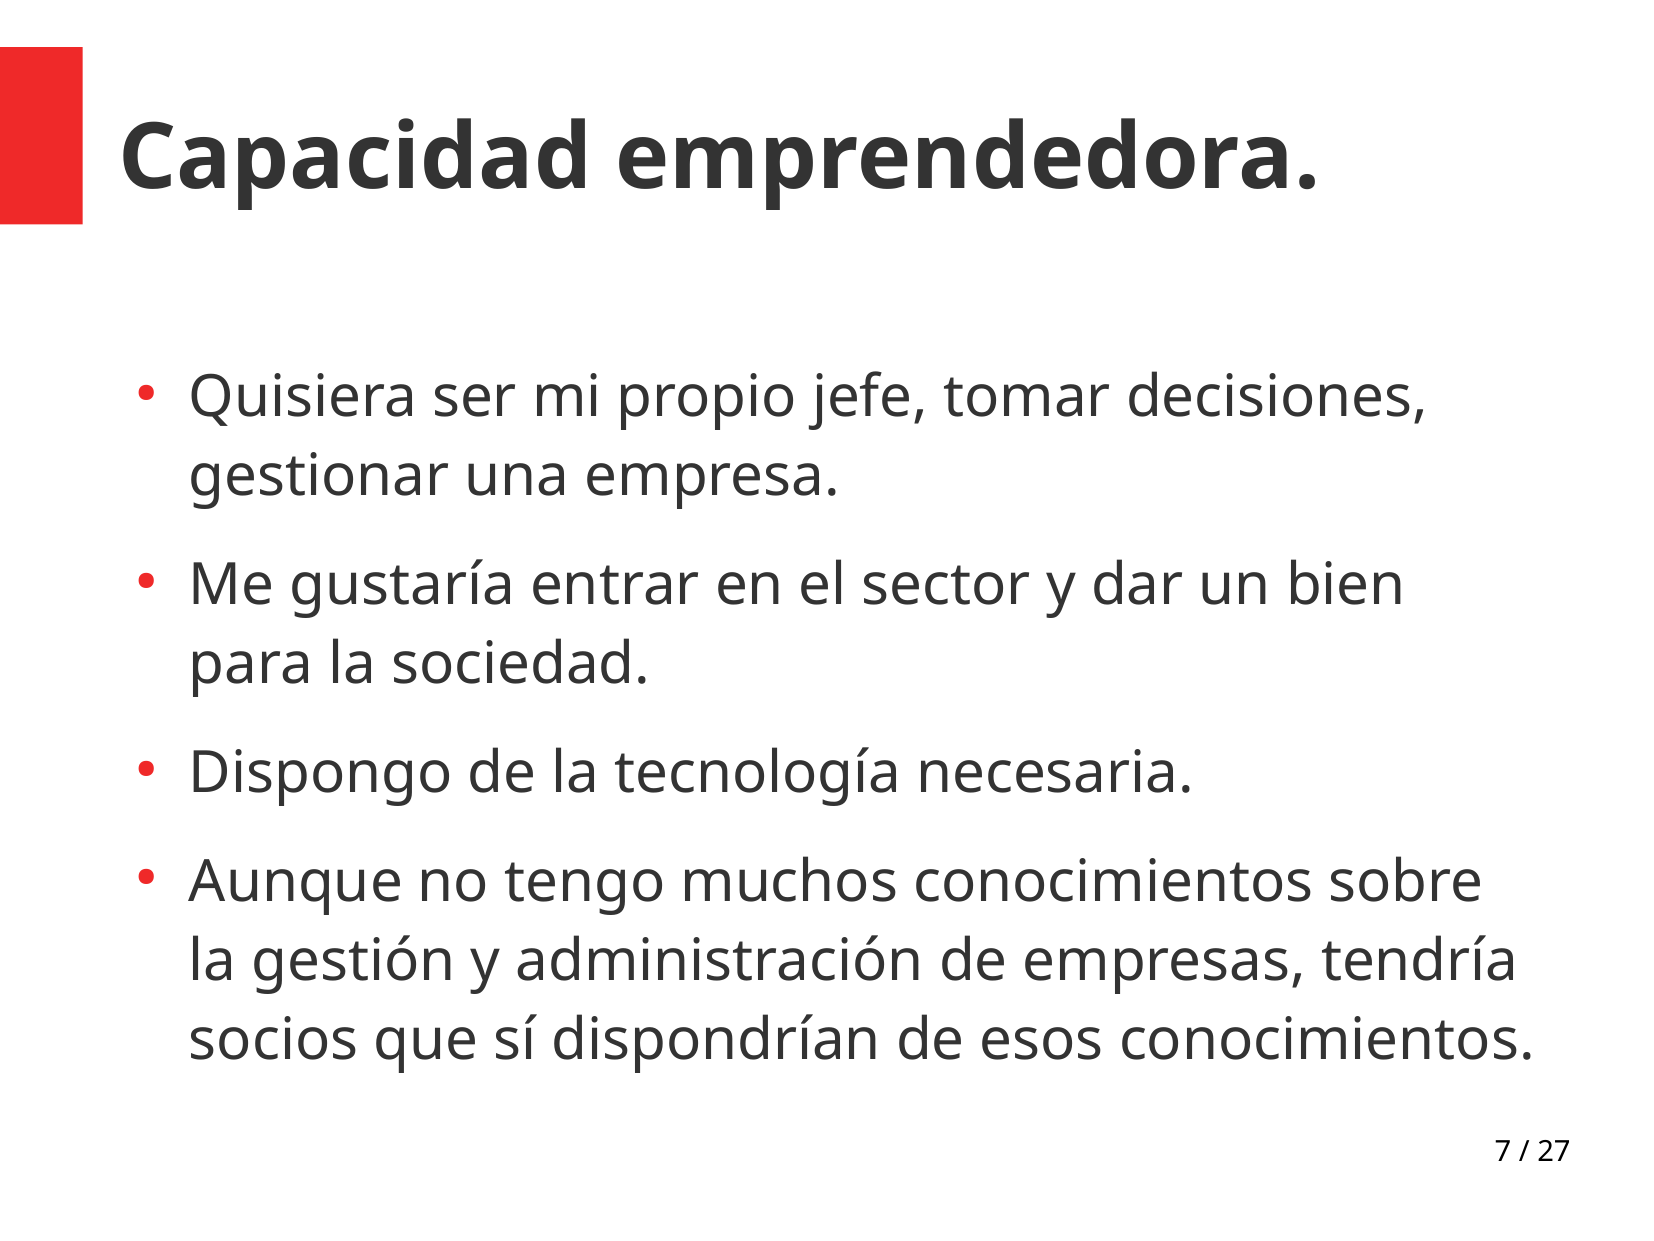

# Capacidad emprendedora.
Quisiera ser mi propio jefe, tomar decisiones, gestionar una empresa.
Me gustaría entrar en el sector y dar un bien para la sociedad.
Dispongo de la tecnología necesaria.
Aunque no tengo muchos conocimientos sobre la gestión y administración de empresas, tendría socios que sí dispondrían de esos conocimientos.
7